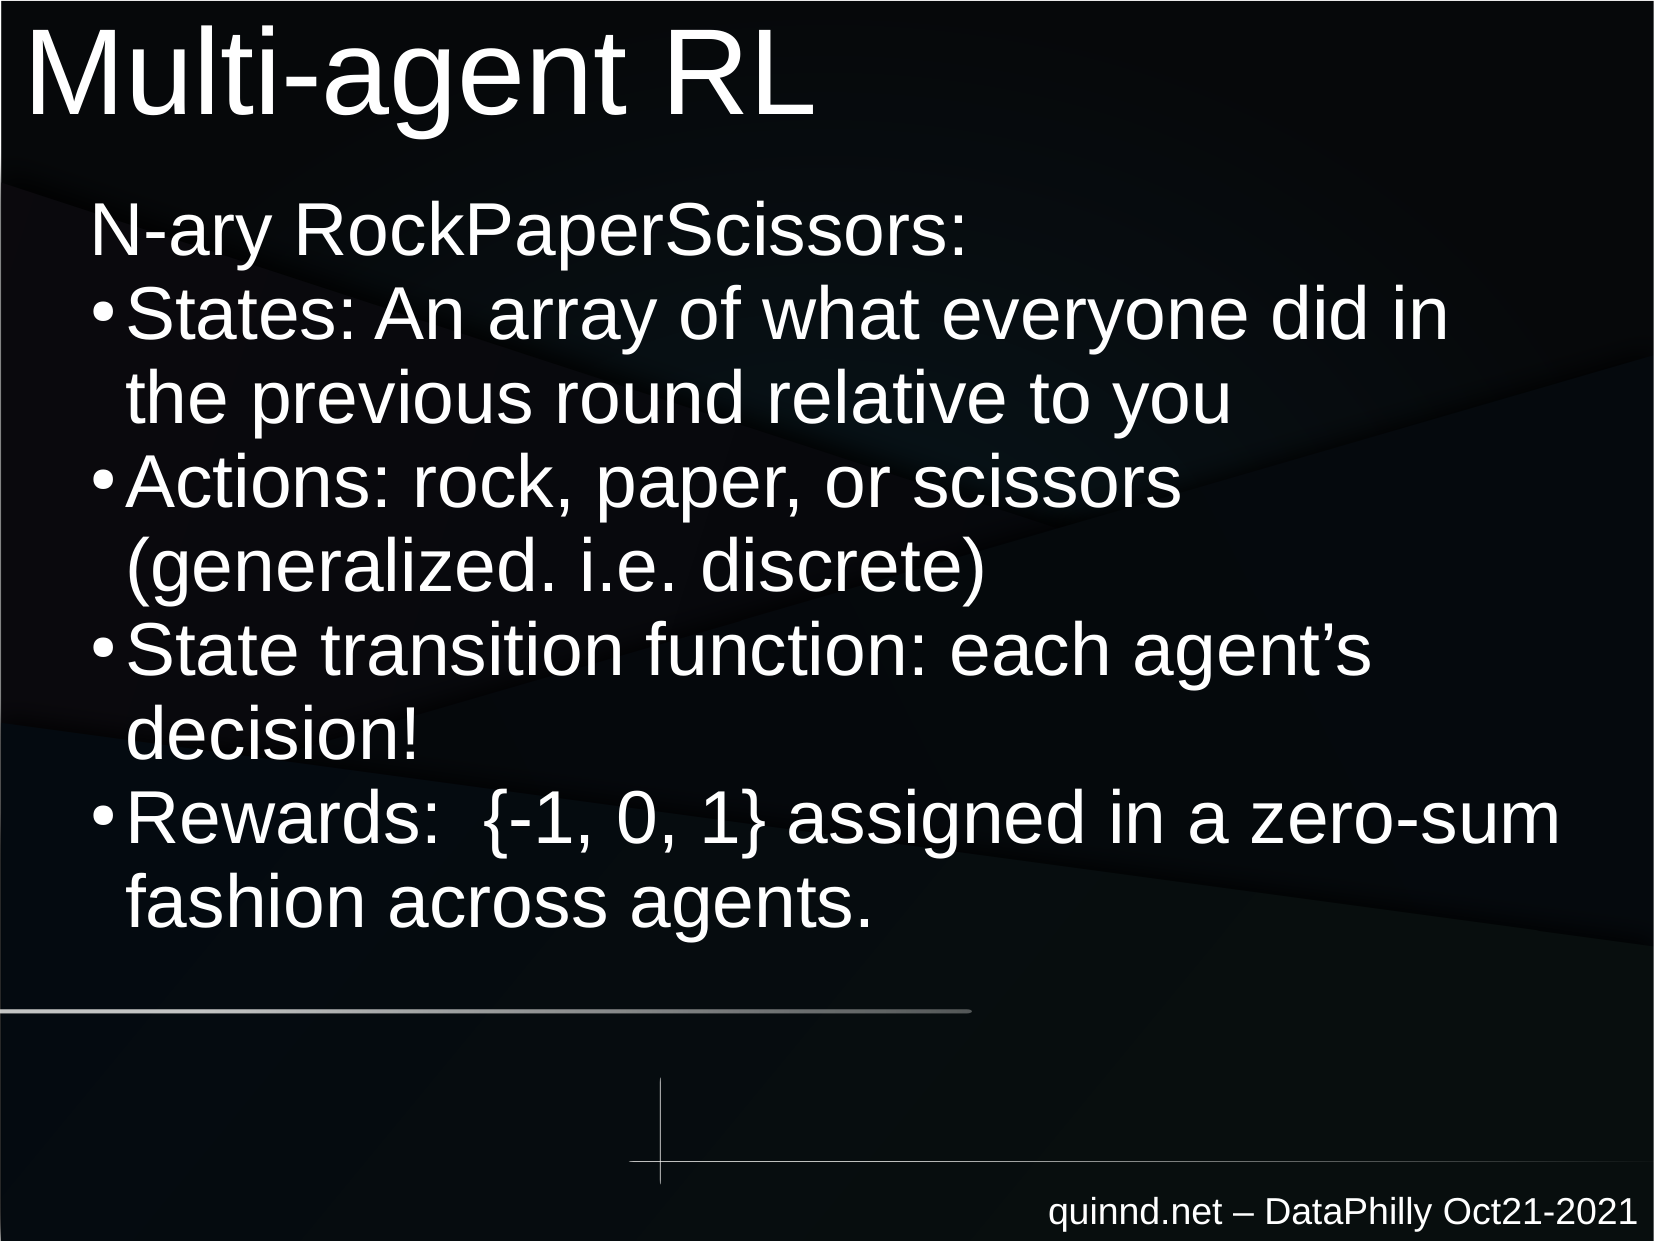

# Multi-agent RL
N-ary RockPaperScissors:
States: An array of what everyone did in the previous round relative to you
Actions: rock, paper, or scissors (generalized. i.e. discrete)
State transition function: each agent’s decision!
Rewards: {-1, 0, 1} assigned in a zero-sum fashion across agents.